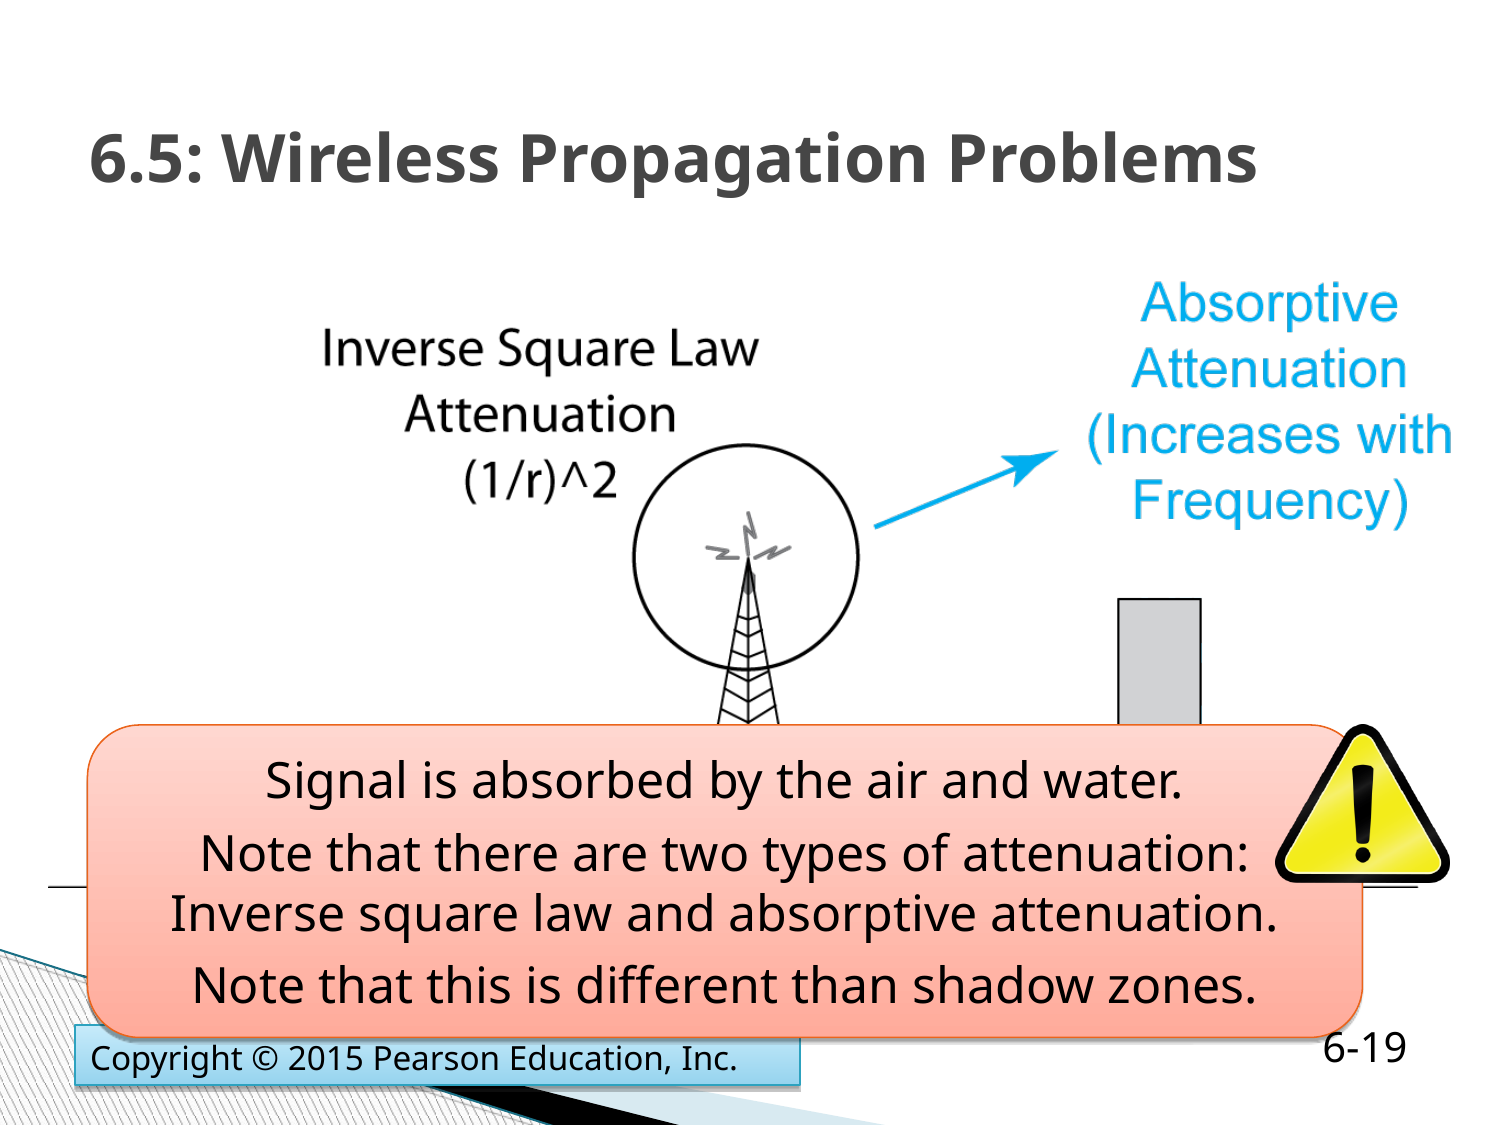

# 6.5: Wireless Propagation Problems
Signal is absorbed by the air and water.
Note that there are two types of attenuation: Inverse square law and absorptive attenuation.
Note that this is different than shadow zones.
Copyright © 2015 Pearson Education, Inc.